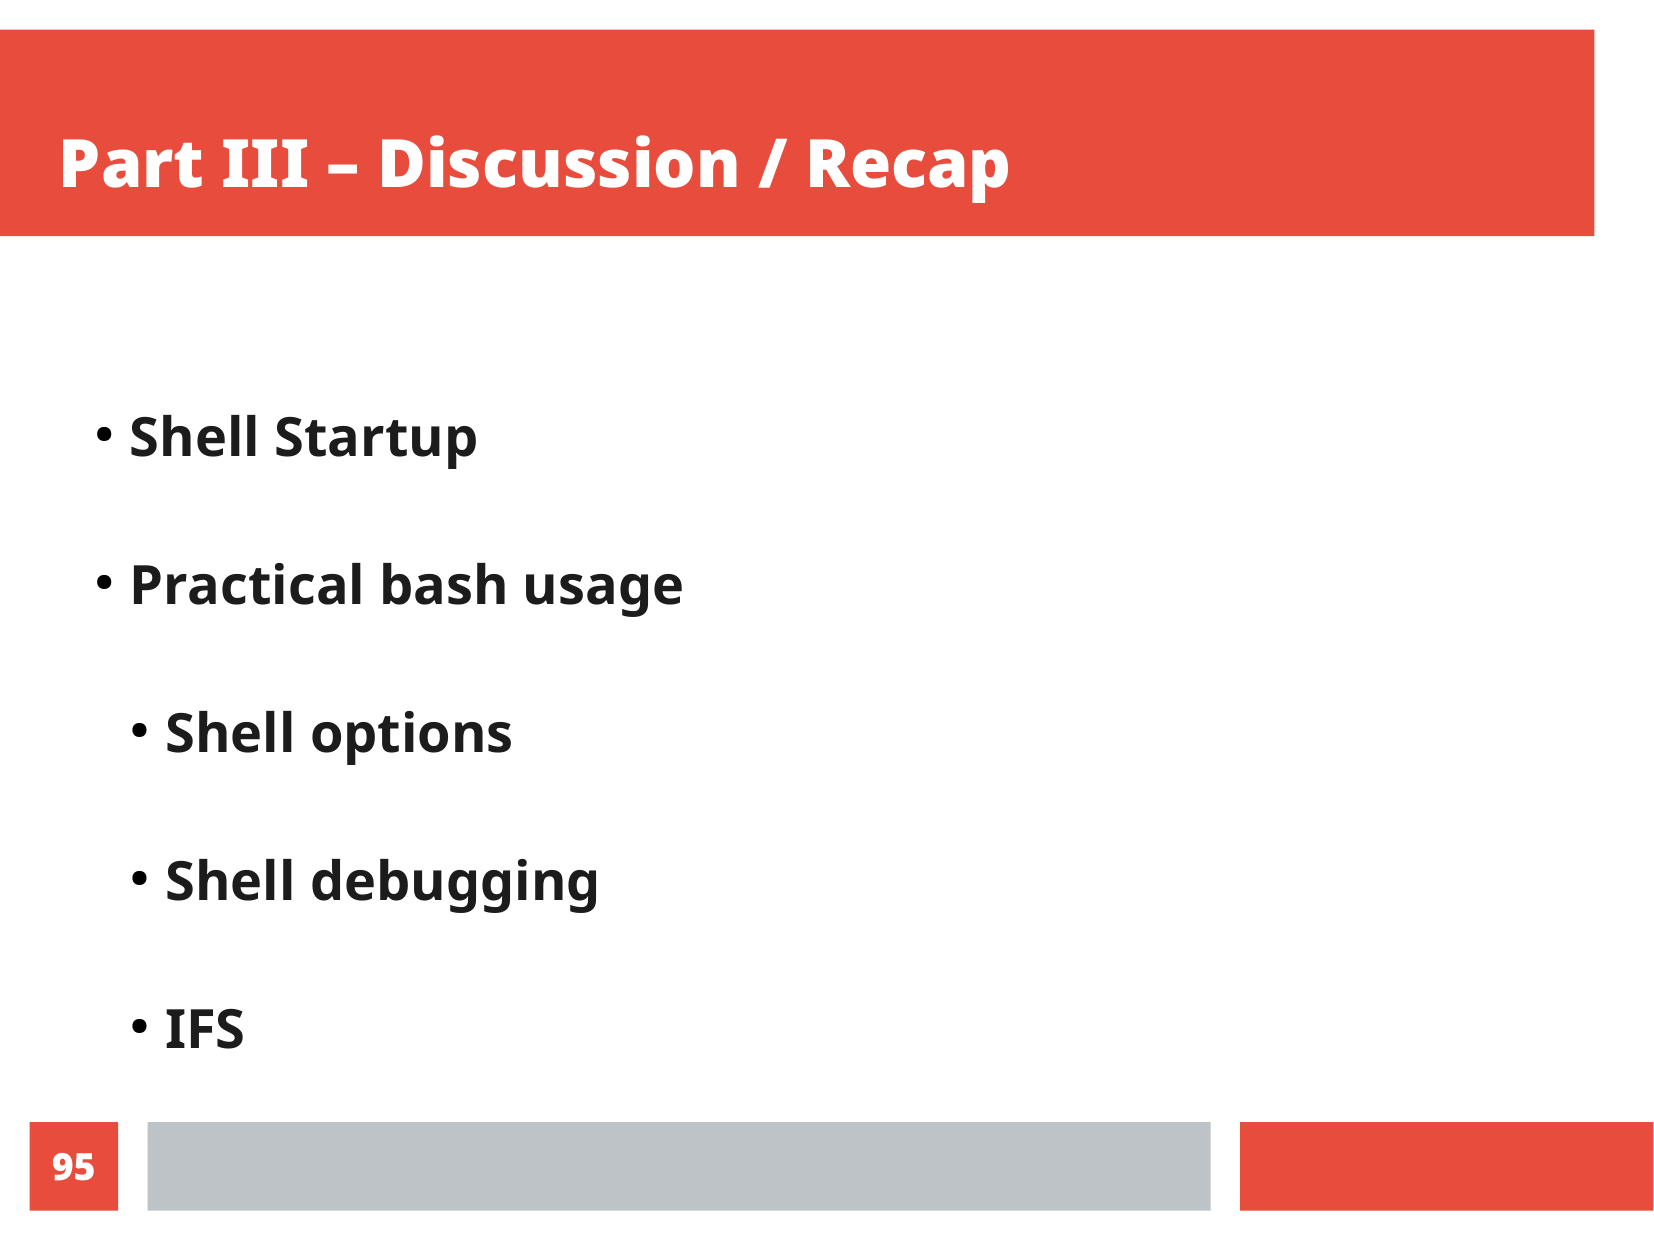

# Part III – Discussion / Recap
Shell Startup
Practical bash usage
Shell options
Shell debugging
IFS
95